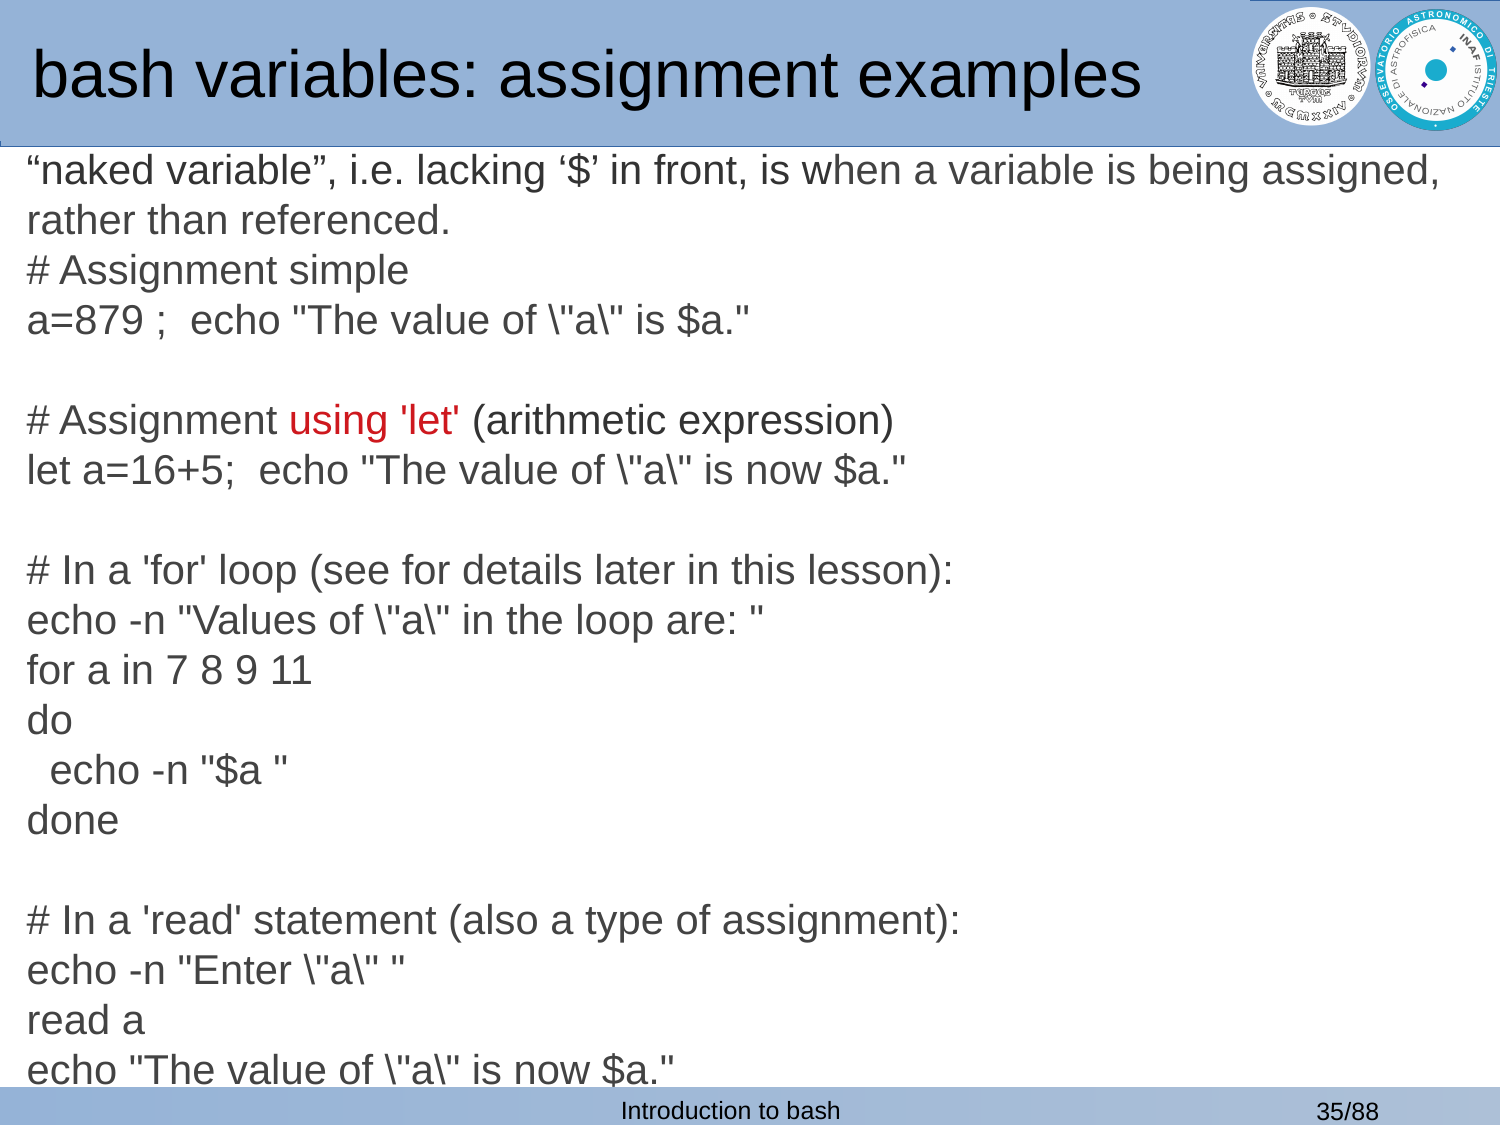

Traditional service delivery
bash variables: assignment examples
# “naked variable”, i.e. lacking ‘$’ in front, is when a variable is being assigned, rather than referenced.
# Assignment simple
a=879 ; echo "The value of \"a\" is $a."
# Assignment using 'let' (arithmetic expression)
let a=16+5; echo "The value of \"a\" is now $a."
# In a 'for' loop (see for details later in this lesson):
echo -n "Values of \"a\" in the loop are: "
for a in 7 8 9 11
do
 echo -n "$a "
done
# In a 'read' statement (also a type of assignment):
echo -n "Enter \"a\" "
read a
echo "The value of \"a\" is now $a."